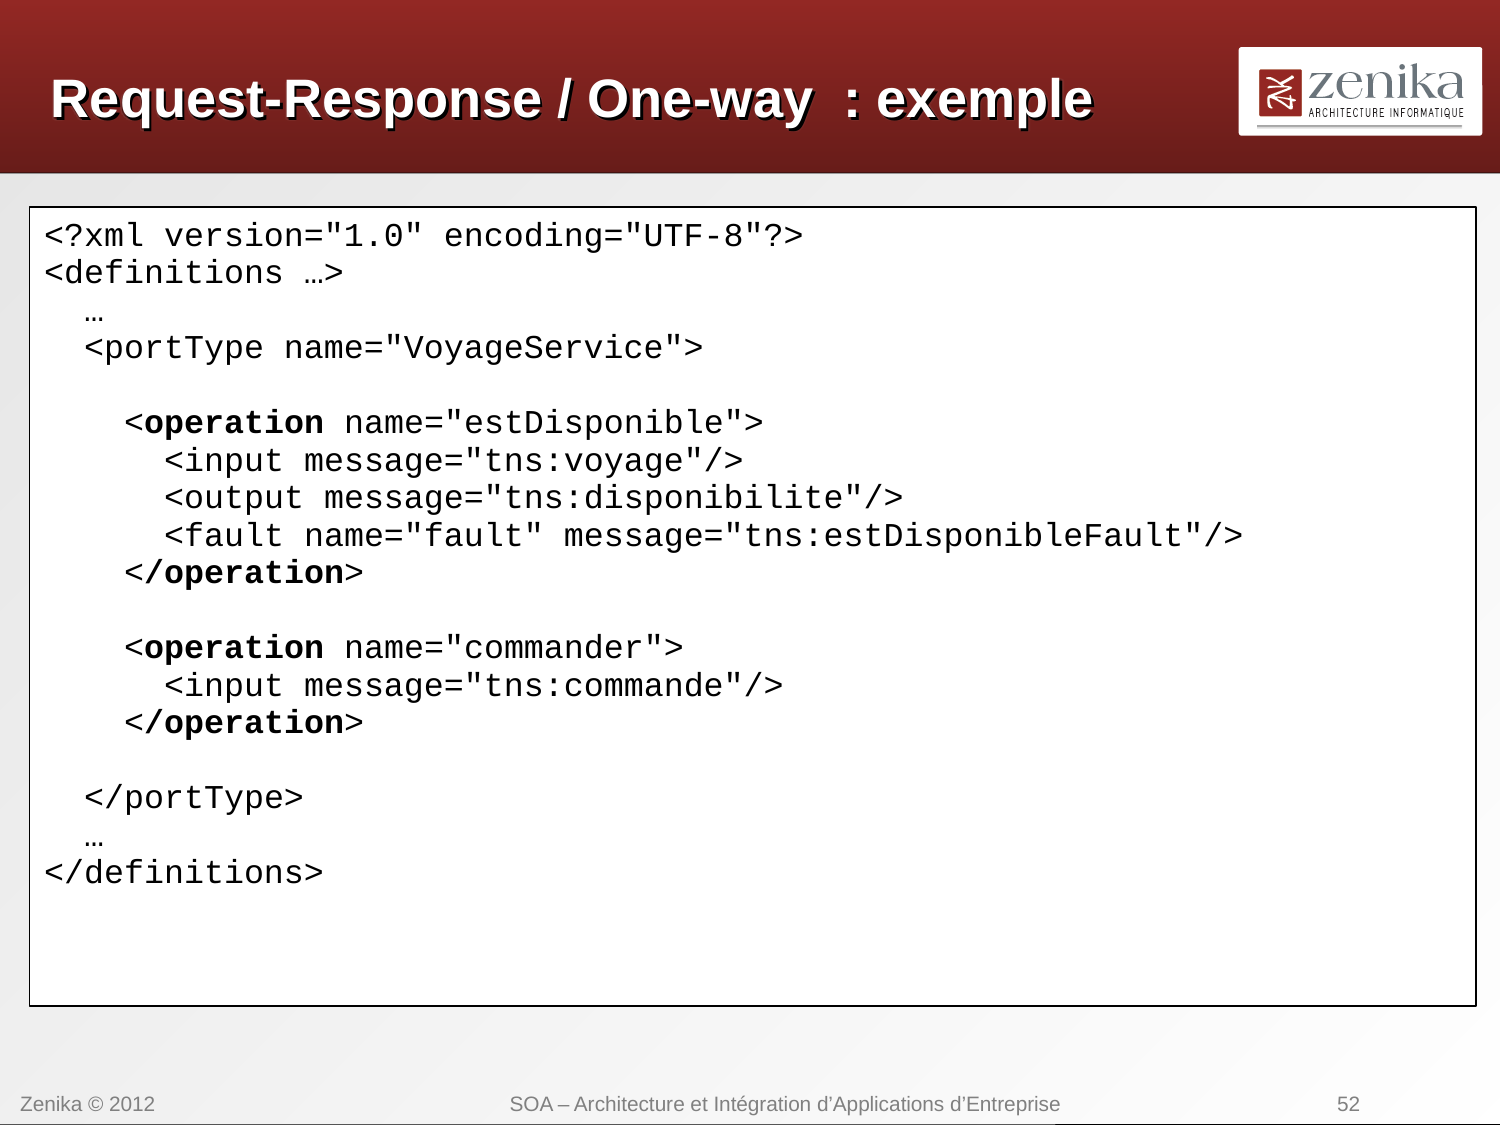

# Request-Response / One-way : exemple
<?xml version="1.0" encoding="UTF-8"?>
<definitions …>
 …
 <portType name="VoyageService">
 <operation name="estDisponible">
 <input message="tns:voyage"/>
 <output message="tns:disponibilite"/>
 <fault name="fault" message="tns:estDisponibleFault"/>
 </operation>
 <operation name="commander">
 <input message="tns:commande"/>
 </operation>
 </portType>
 …
</definitions>